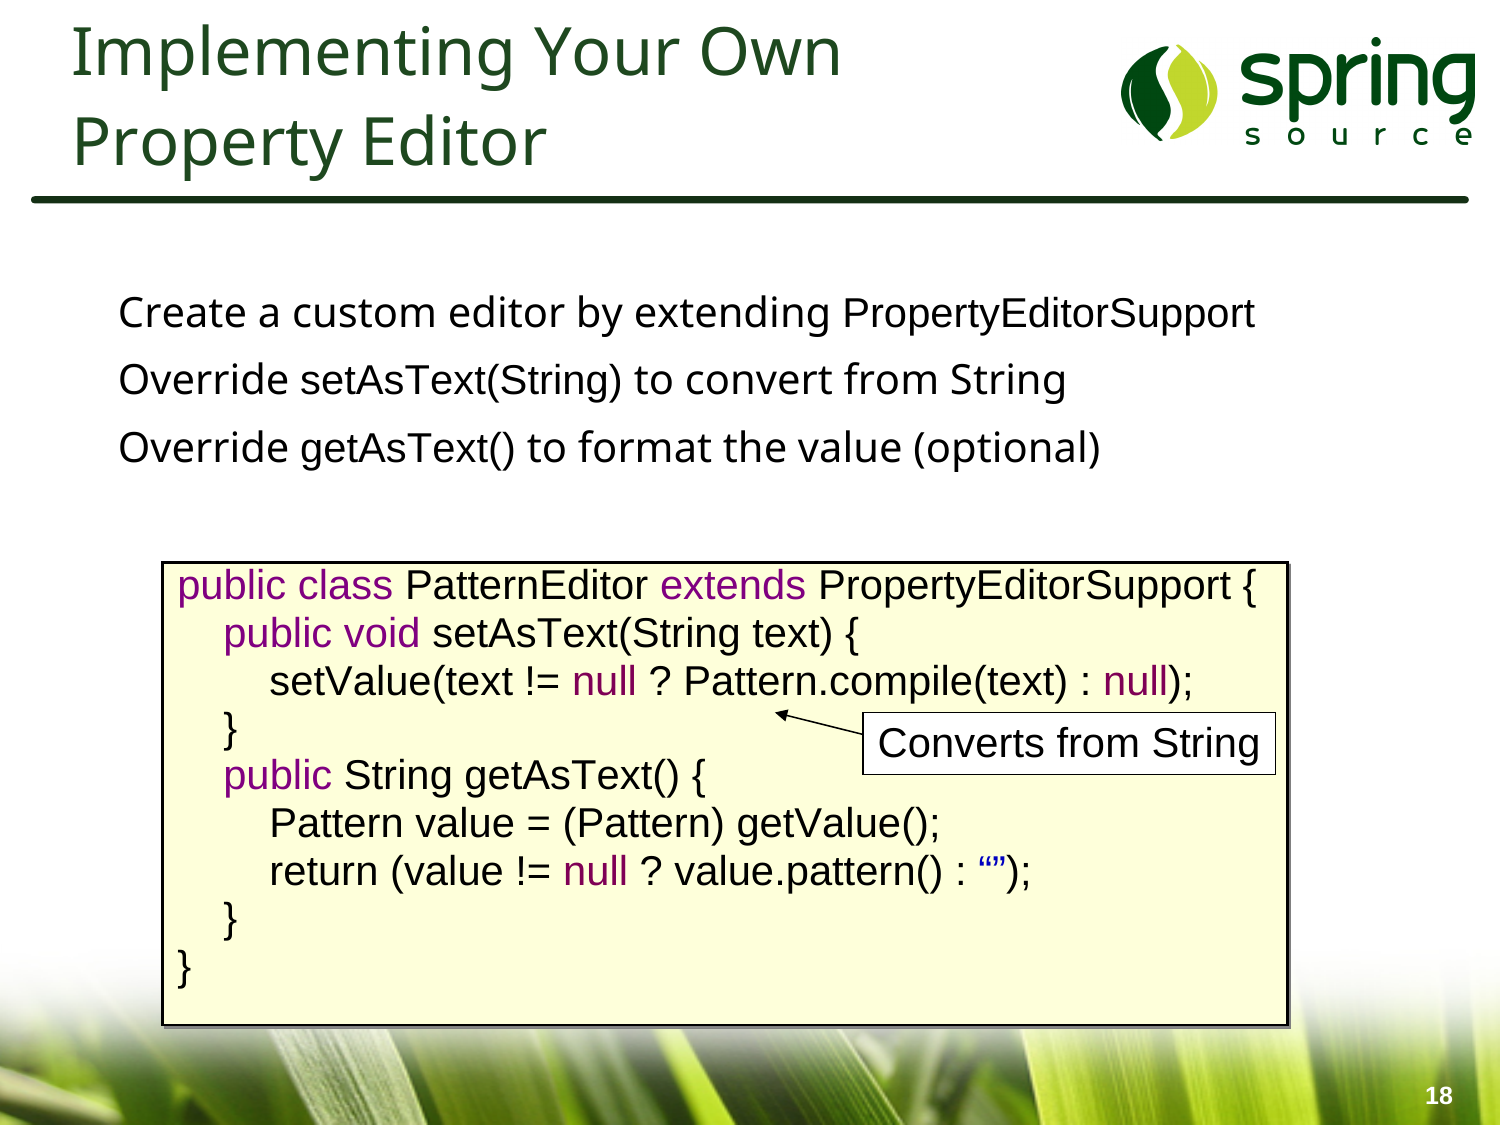

# Implementing Your Own Property Editor
Create a custom editor by extending PropertyEditorSupport
Override setAsText(String) to convert from String
Override getAsText() to format the value (optional)
public class PatternEditor extends PropertyEditorSupport {
 public void setAsText(String text) {
 setValue(text != null ? Pattern.compile(text) : null);
 }
 public String getAsText() {
 Pattern value = (Pattern) getValue();
 return (value != null ? value.pattern() : “”);
 }
}
Converts from String